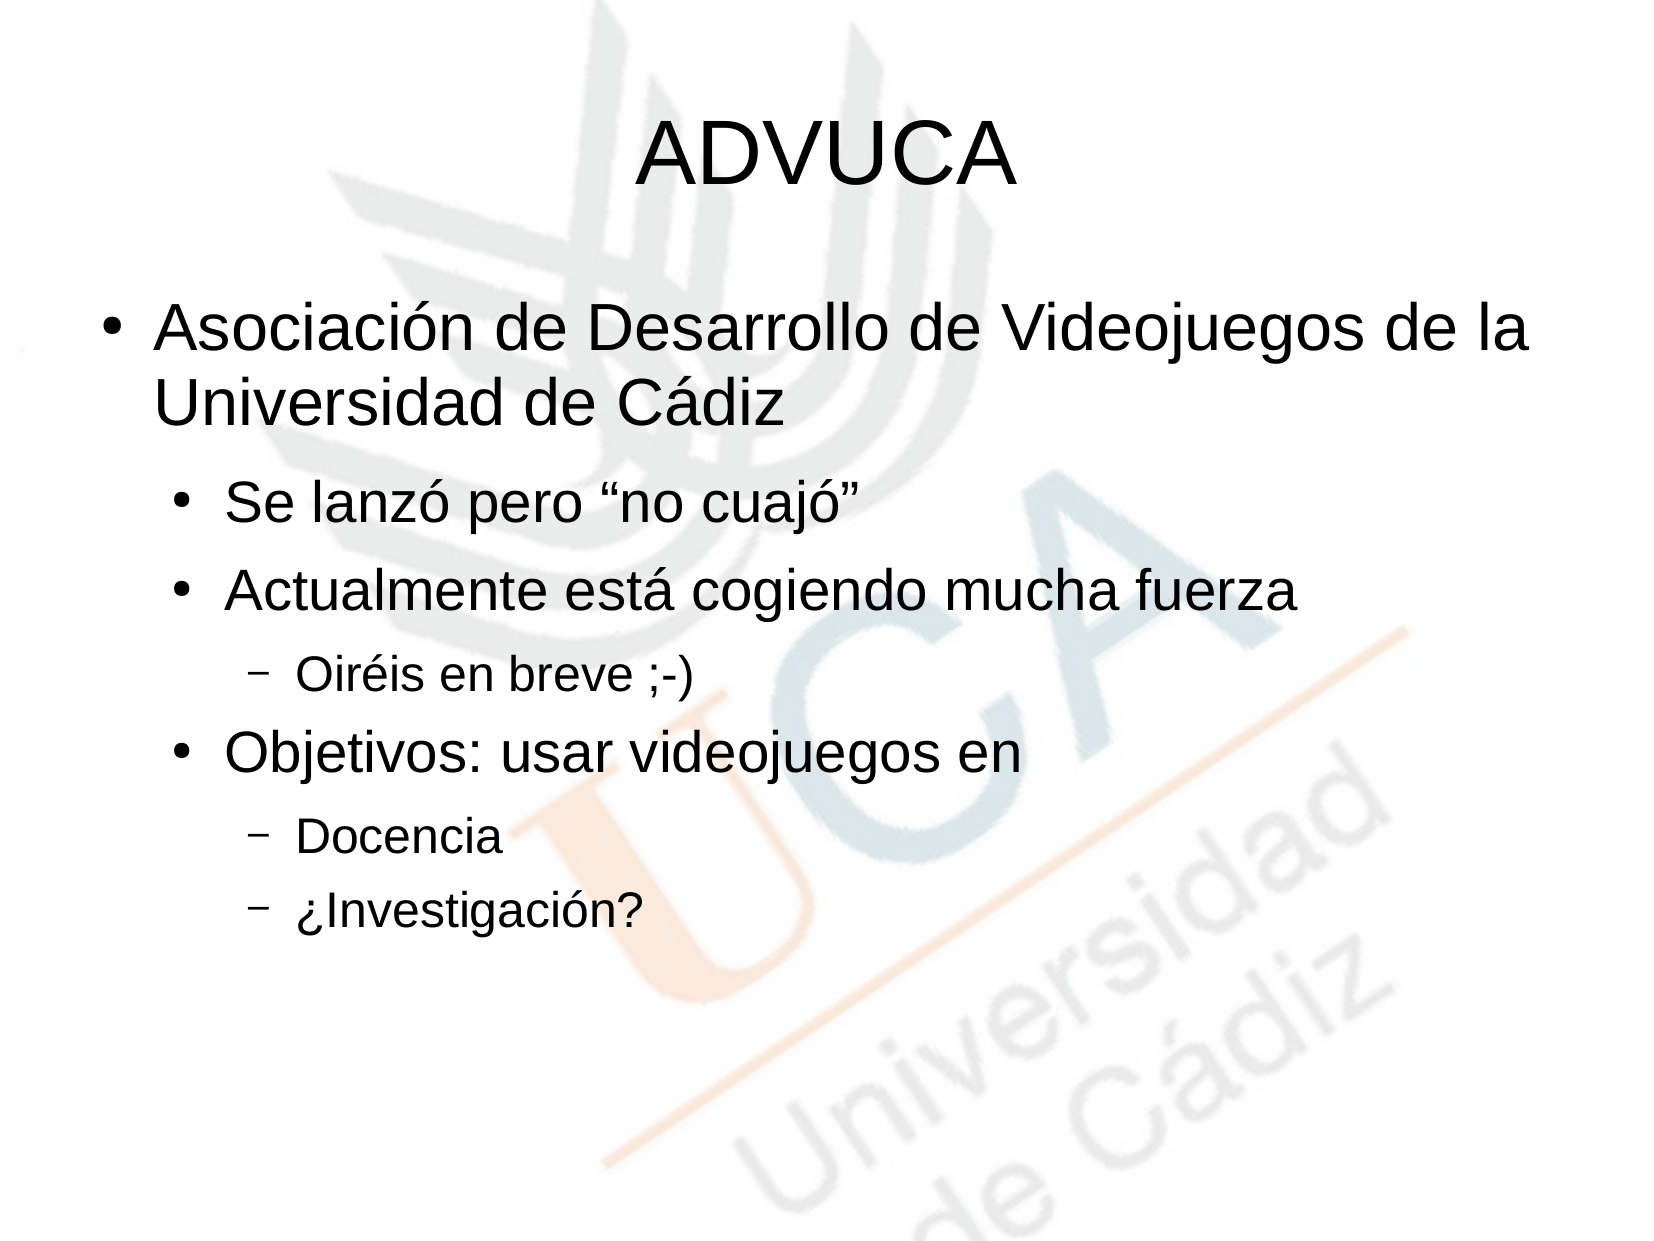

# ADVUCA
Asociación de Desarrollo de Videojuegos de la Universidad de Cádiz
Se lanzó pero “no cuajó”
Actualmente está cogiendo mucha fuerza
Oiréis en breve ;-)
Objetivos: usar videojuegos en
Docencia
¿Investigación?